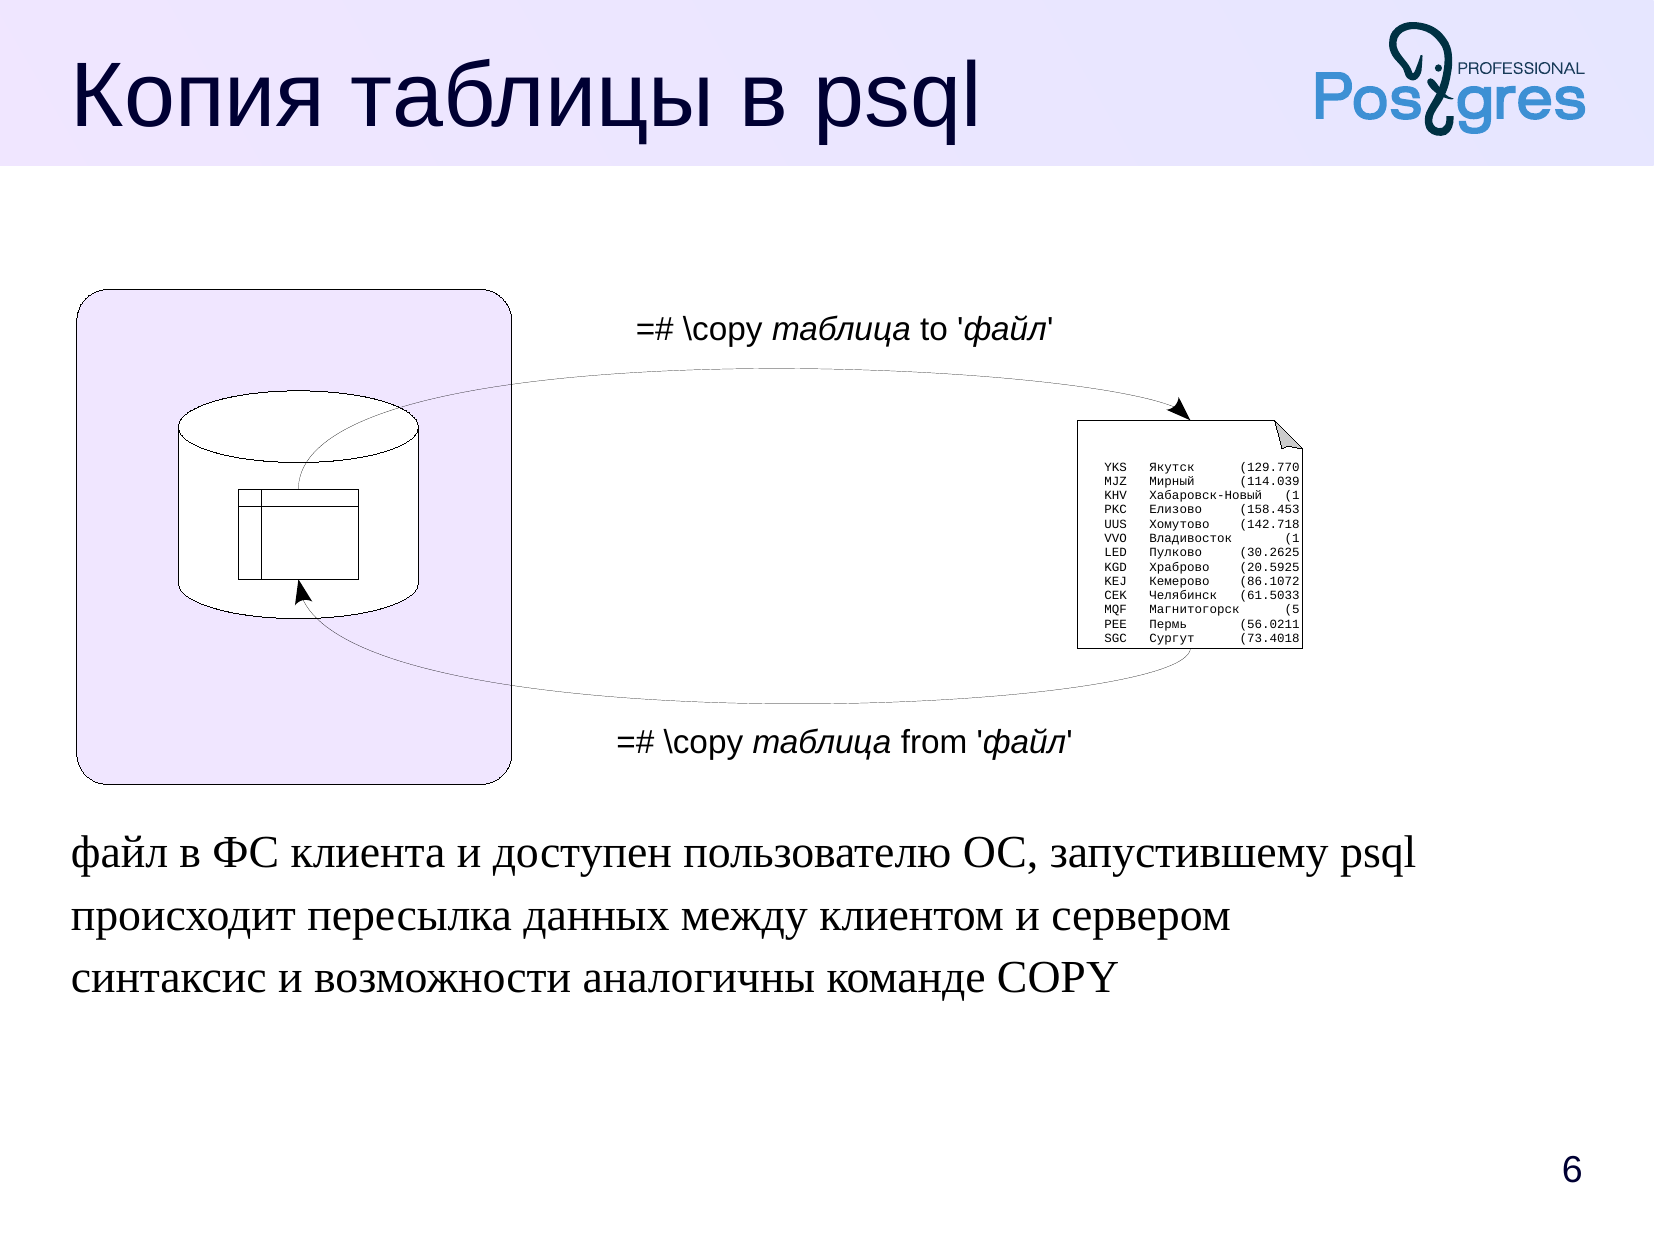

# Копия таблицы в psql
файл в ФС клиента и доступен пользователю ОС, запустившему psql
происходит пересылка данных между клиентом и сервером
синтаксис и возможности аналогичны команде COPY
=# \copy таблица to 'файл'
YKS Якутск (129.770
MJZ Мирный (114.039
KHV Хабаровск-Новый (1
PKC Елизово (158.453
UUS Хомутово (142.718
VVO Владивосток (1
LED Пулково (30.2625
KGD Храброво (20.5925
KEJ Кемерово (86.1072
CEK Челябинск (61.5033
MQF Магнитогорск (5
PEE Пермь (56.0211
SGC Сургут (73.4018
=# \copy таблица from 'файл'